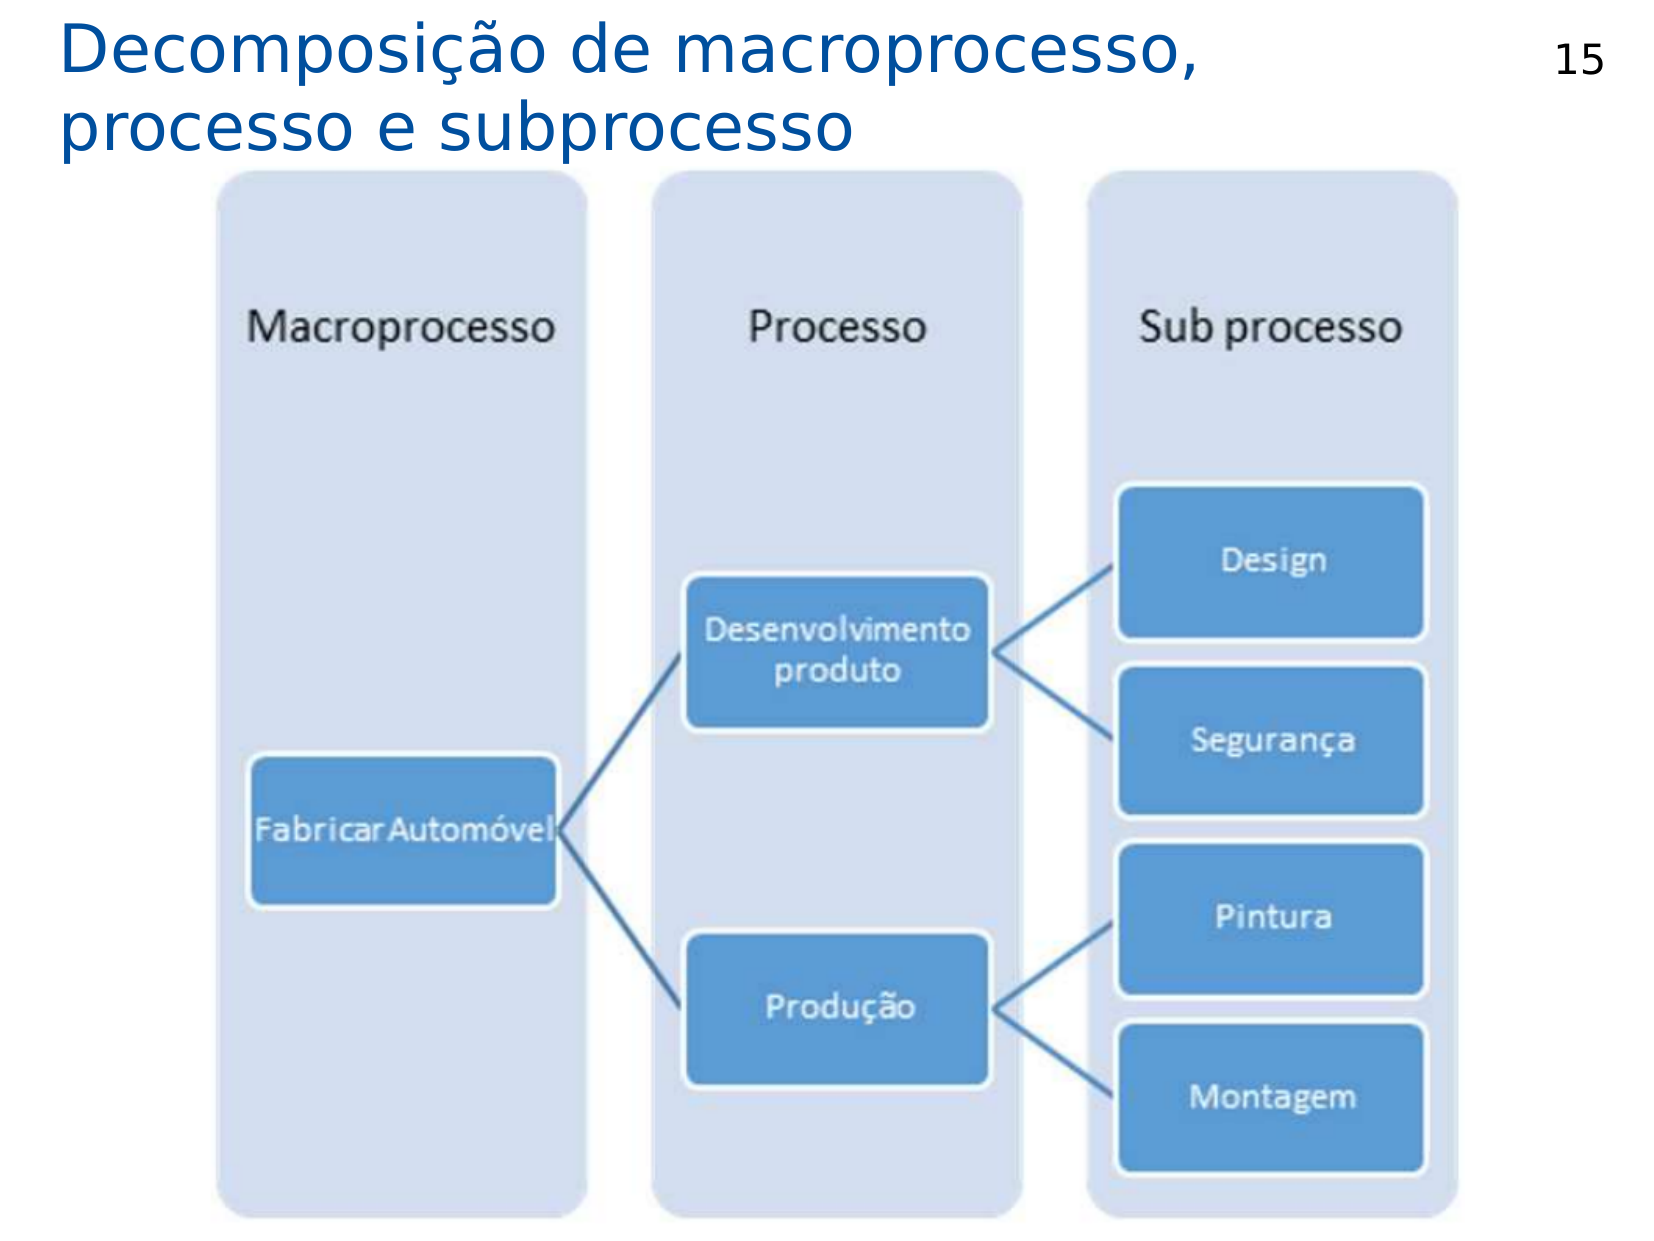

# Decomposição de macroprocesso, processo e subprocesso
15